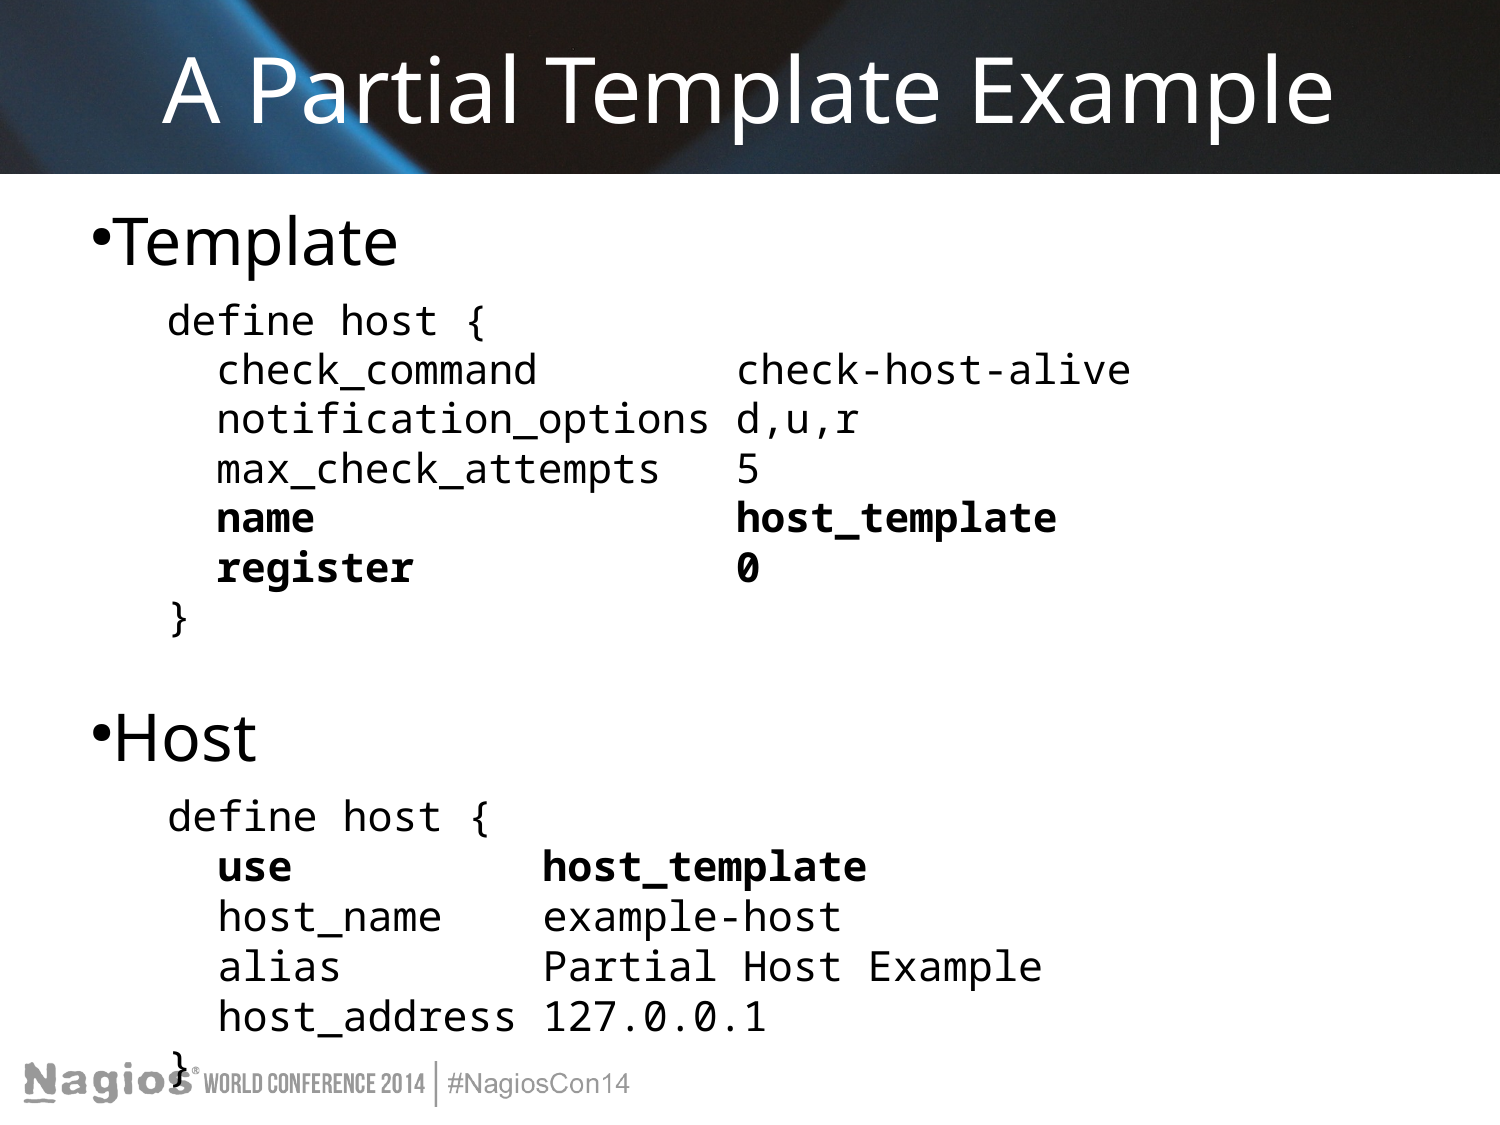

# A Partial Template Example
Template
define host {
 check_command check-host-alive
 notification_options d,u,r
 max_check_attempts 5
 name host_template
 register 0
}
Host
define host {
 use host_template
 host_name example-host
 alias Partial Host Example
 host_address 127.0.0.1
}